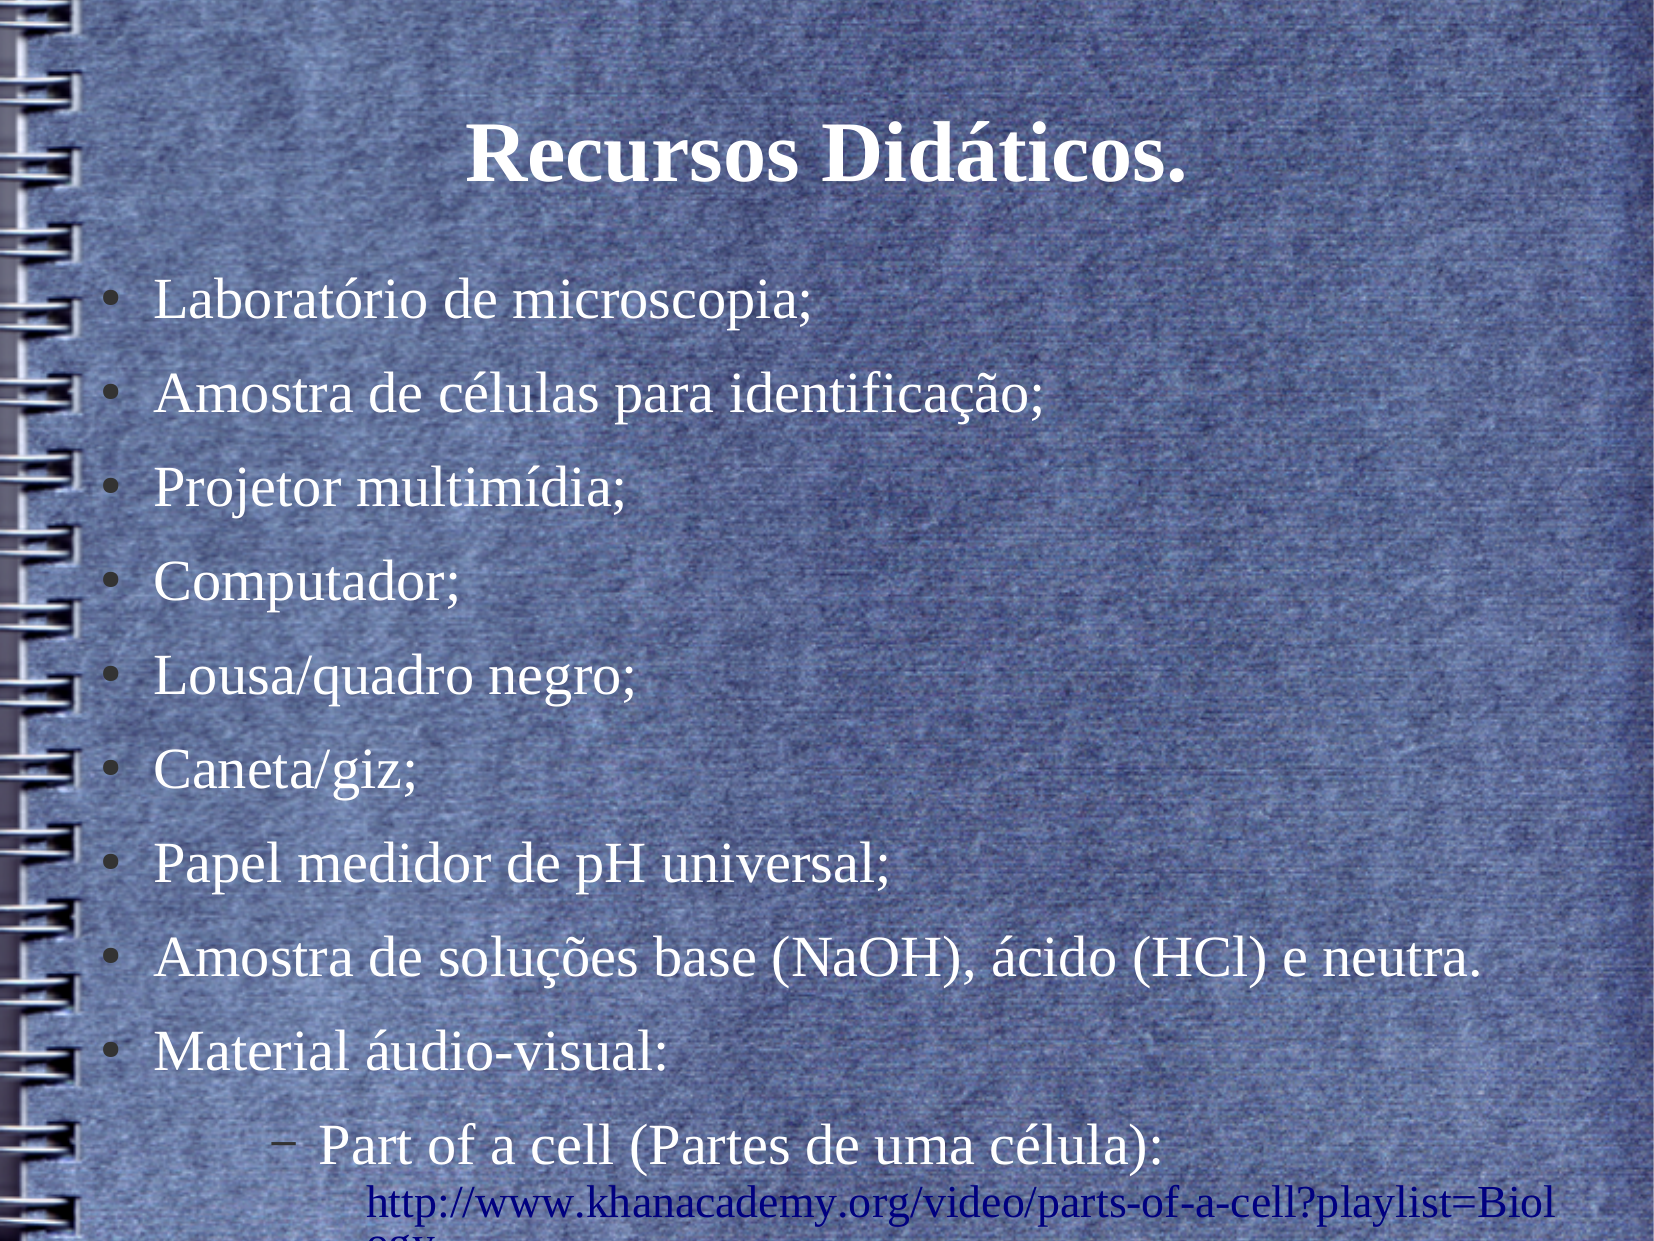

# Recursos Didáticos.
Laboratório de microscopia;
Amostra de células para identificação;
Projetor multimídia;
Computador;
Lousa/quadro negro;
Caneta/giz;
Papel medidor de pH universal;
Amostra de soluções base (NaOH), ácido (HCl) e neutra.
Material áudio-visual:
Part of a cell (Partes de uma célula): http://www.khanacademy.org/video/parts-of-a-cell?playlist=Biology